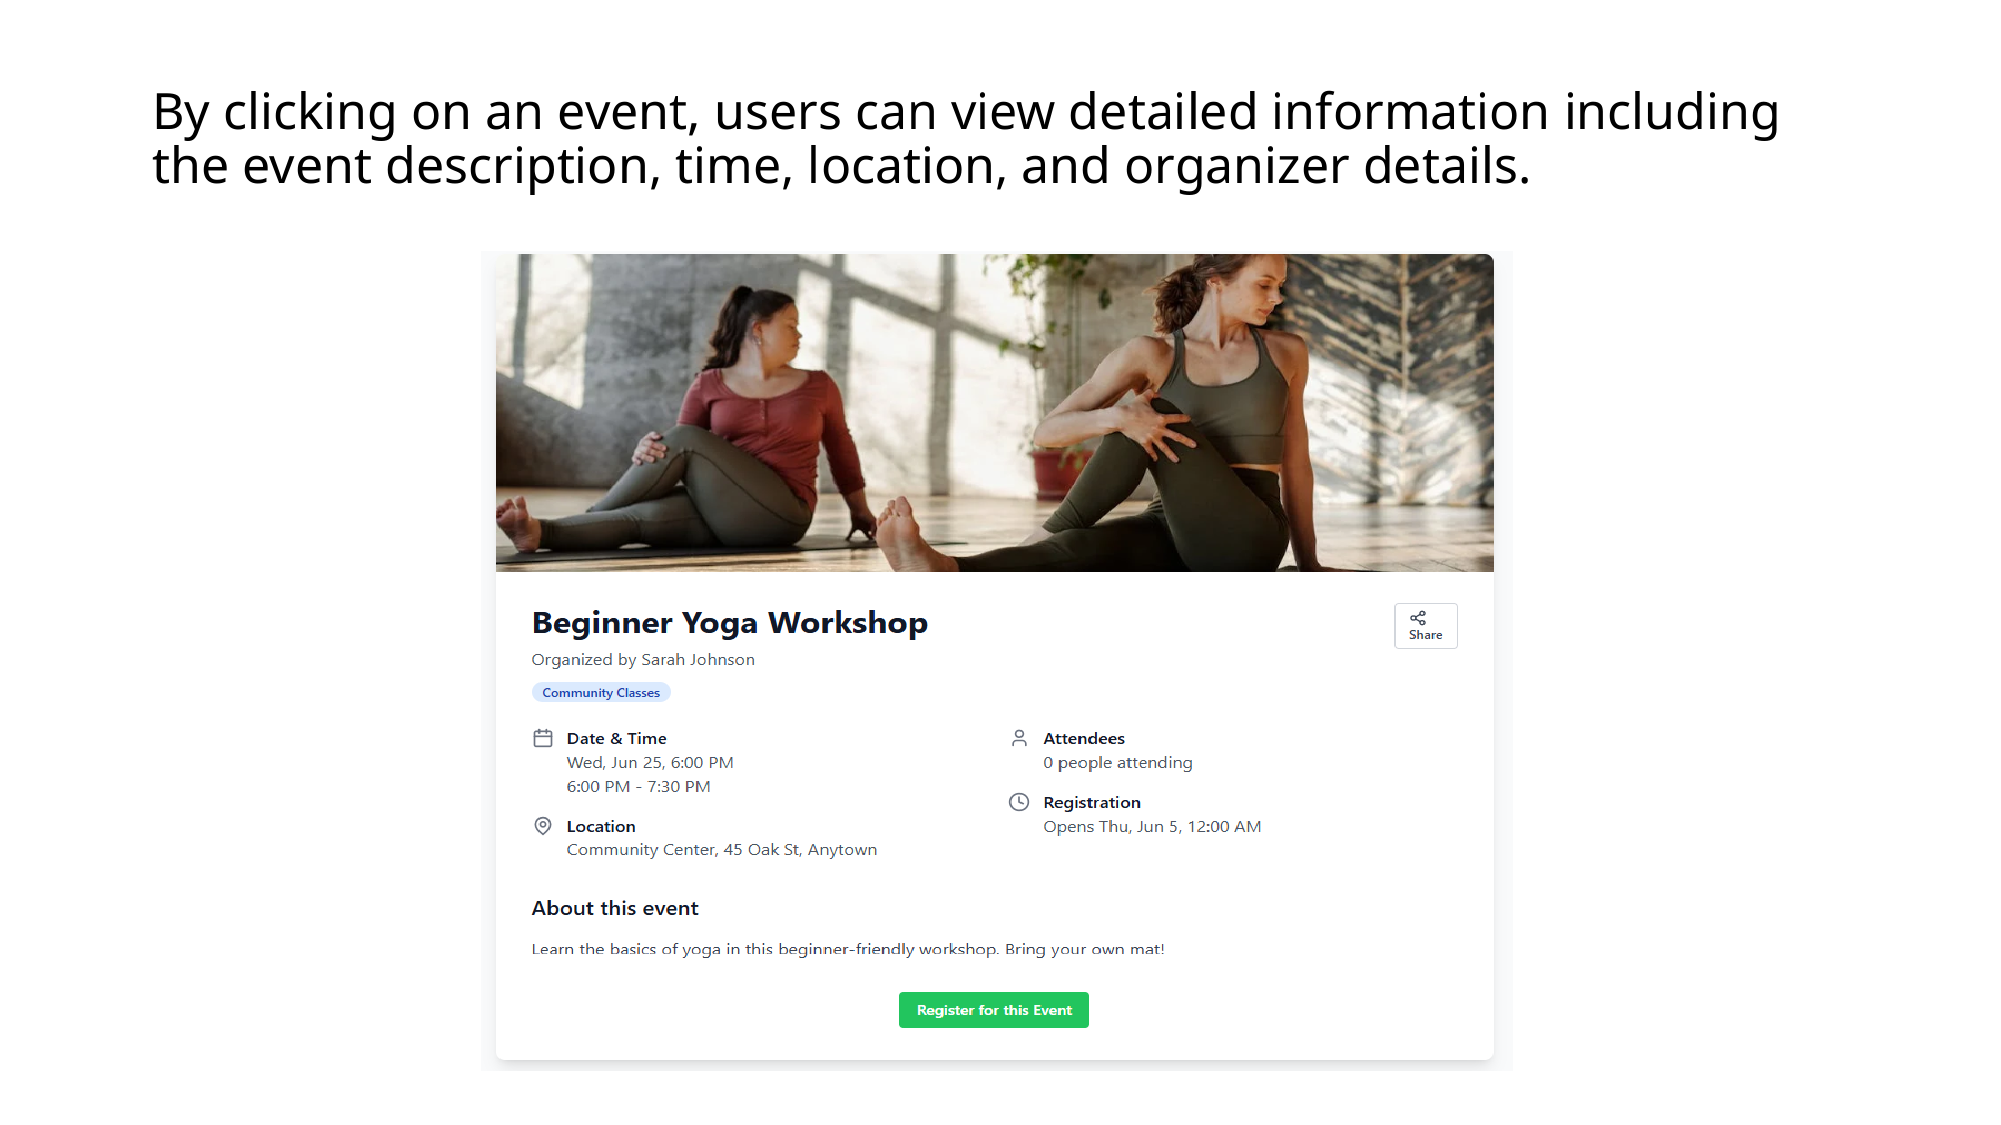

# By clicking on an event, users can view detailed information including the event description, time, location, and organizer details.